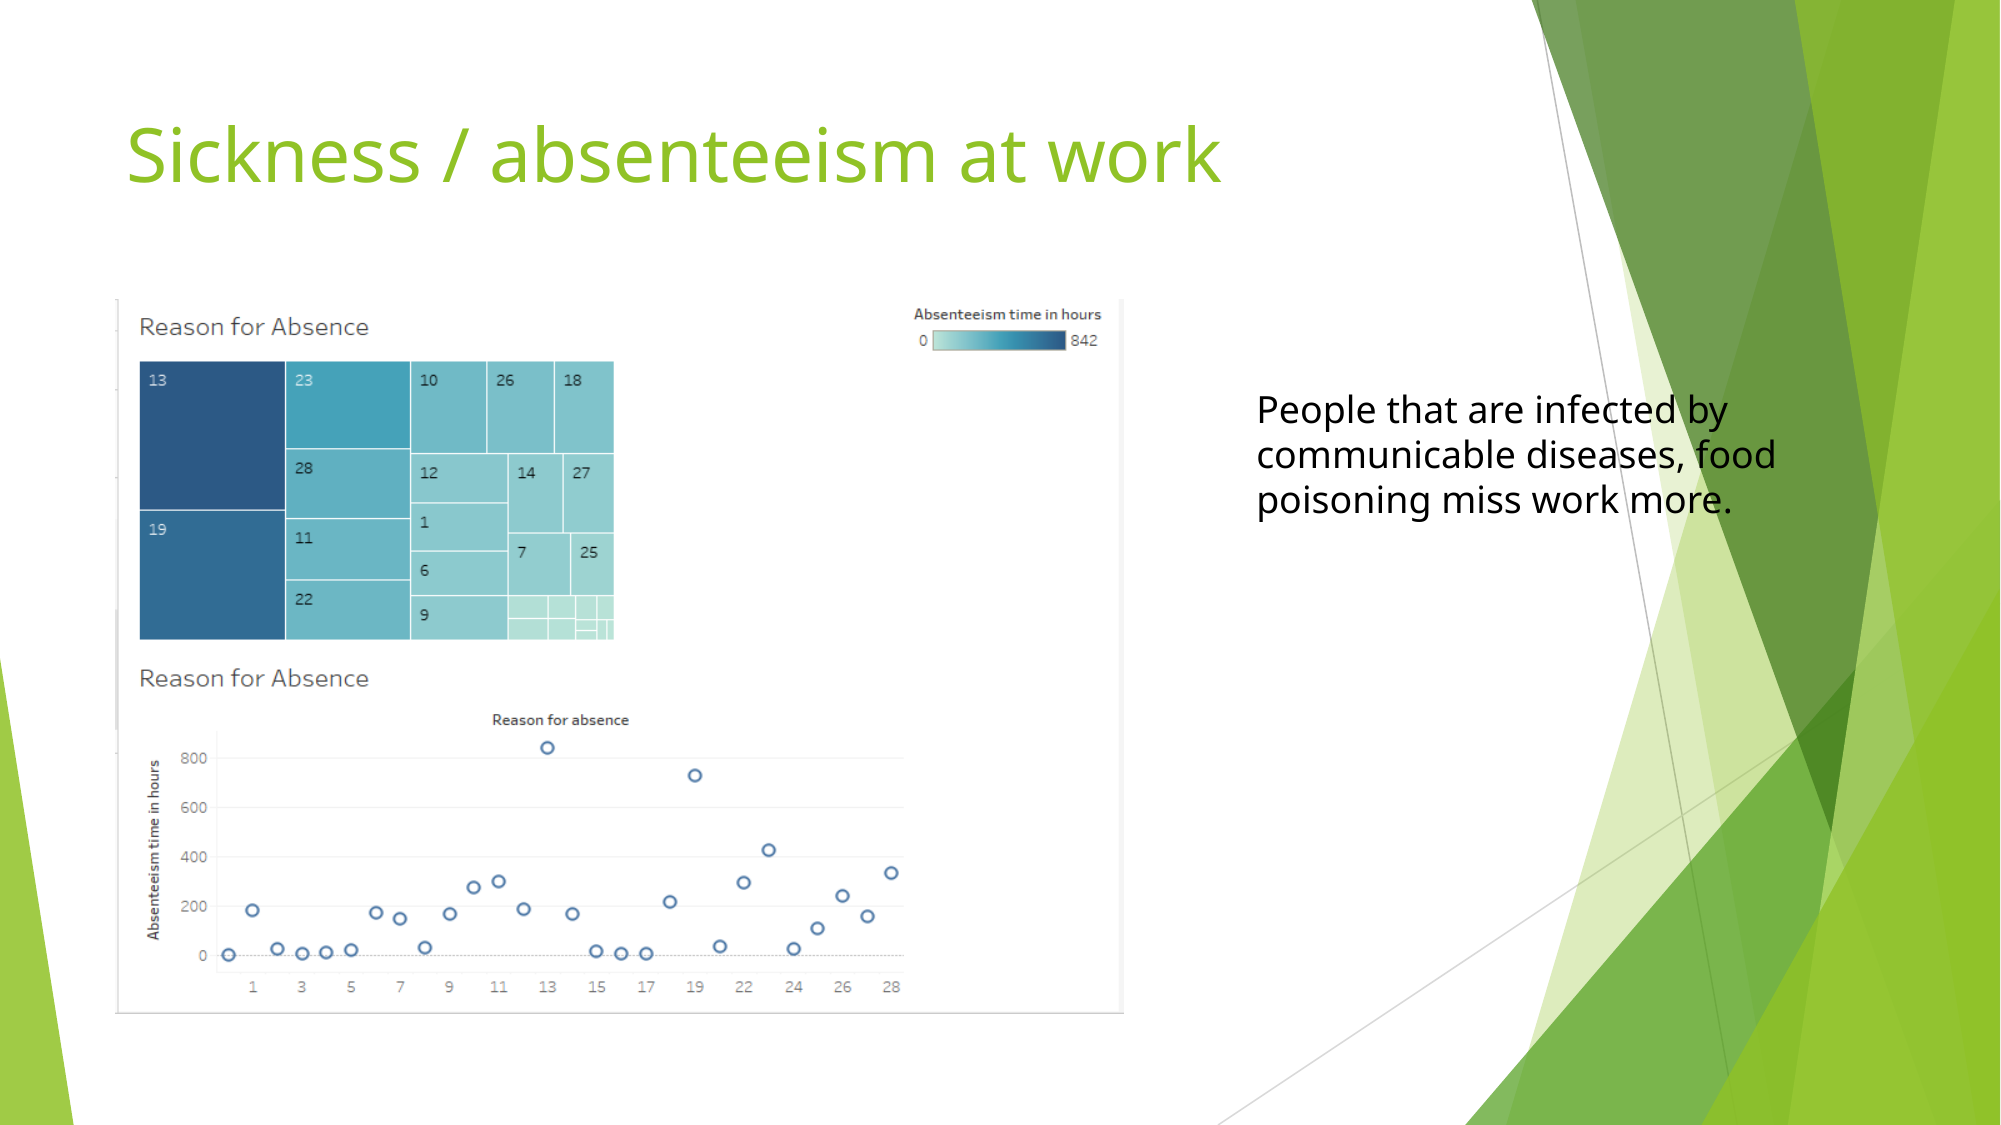

# Sickness / absenteeism at work
People that are infected by communicable diseases, food poisoning miss work more.